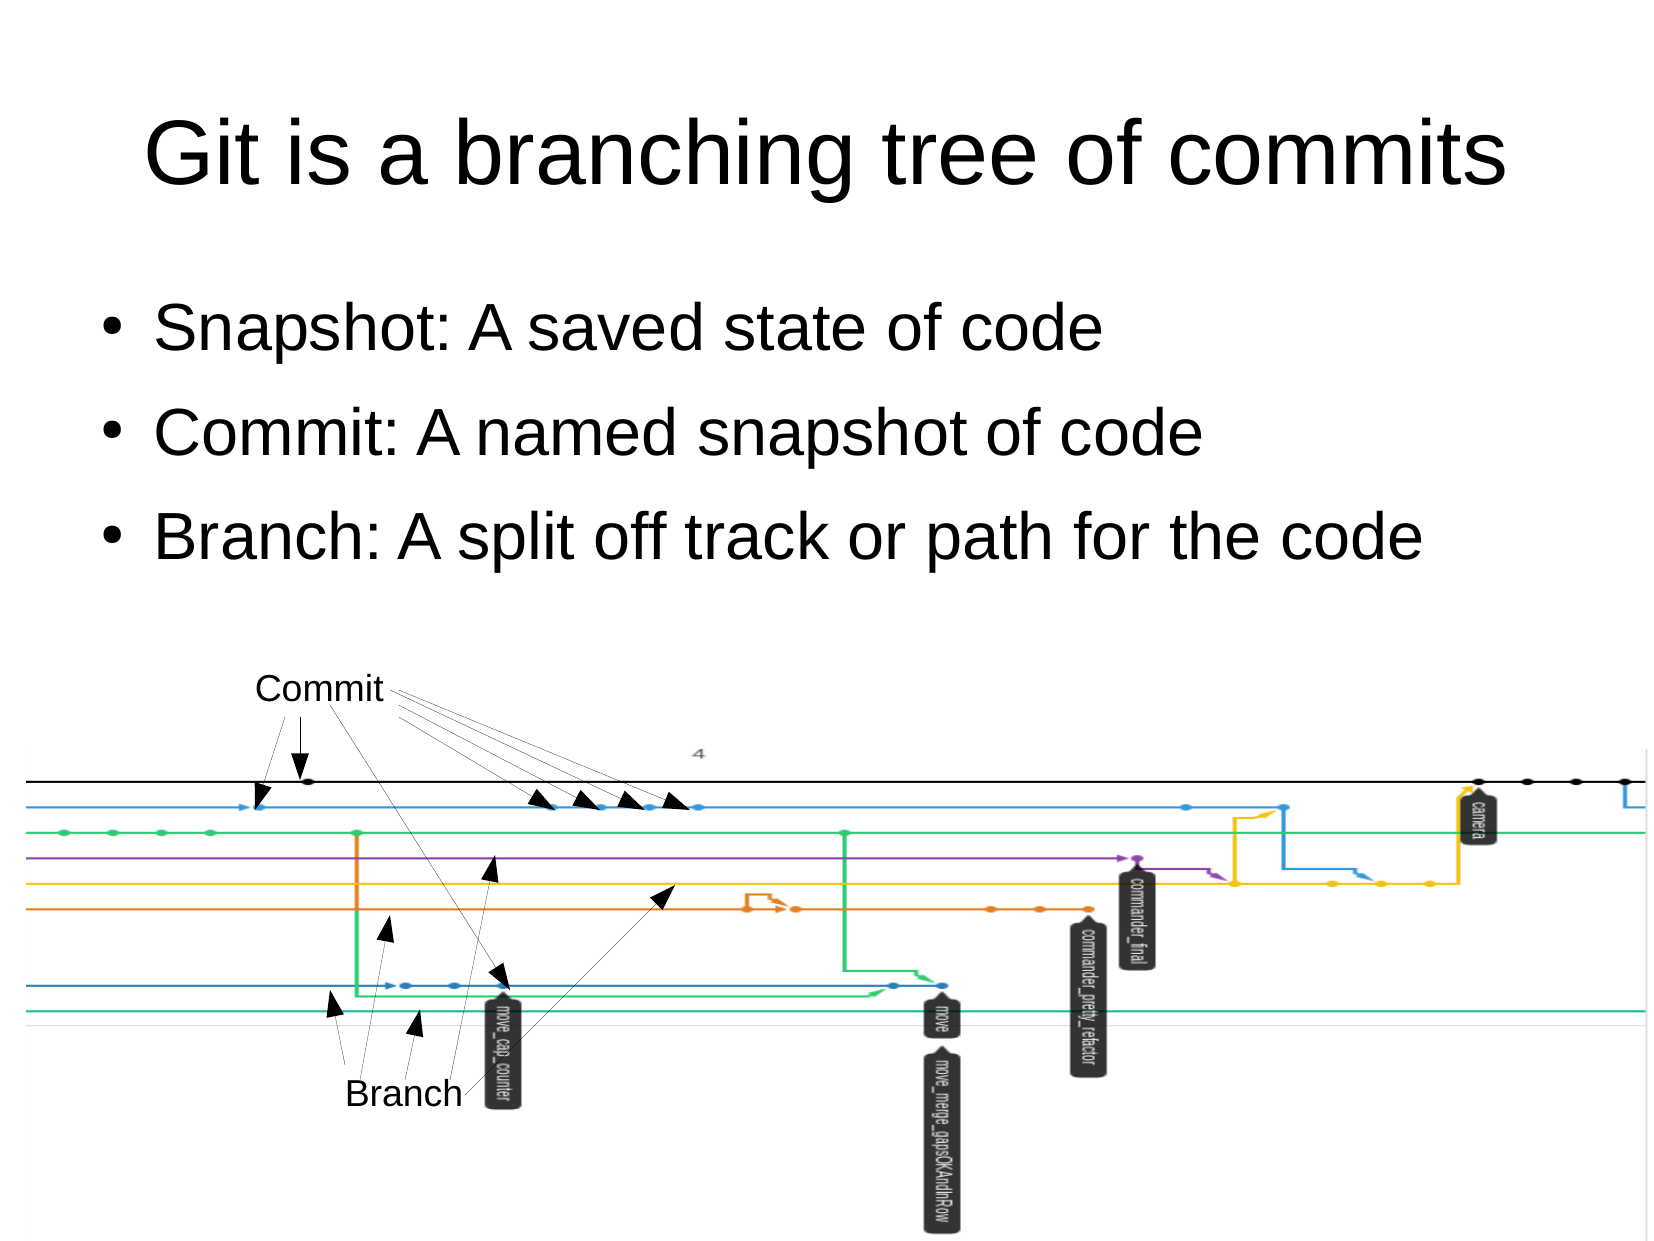

# Git is a branching tree of commits
Snapshot: A saved state of code
Commit: A named snapshot of code
Branch: A split off track or path for the code
Commit
Branch